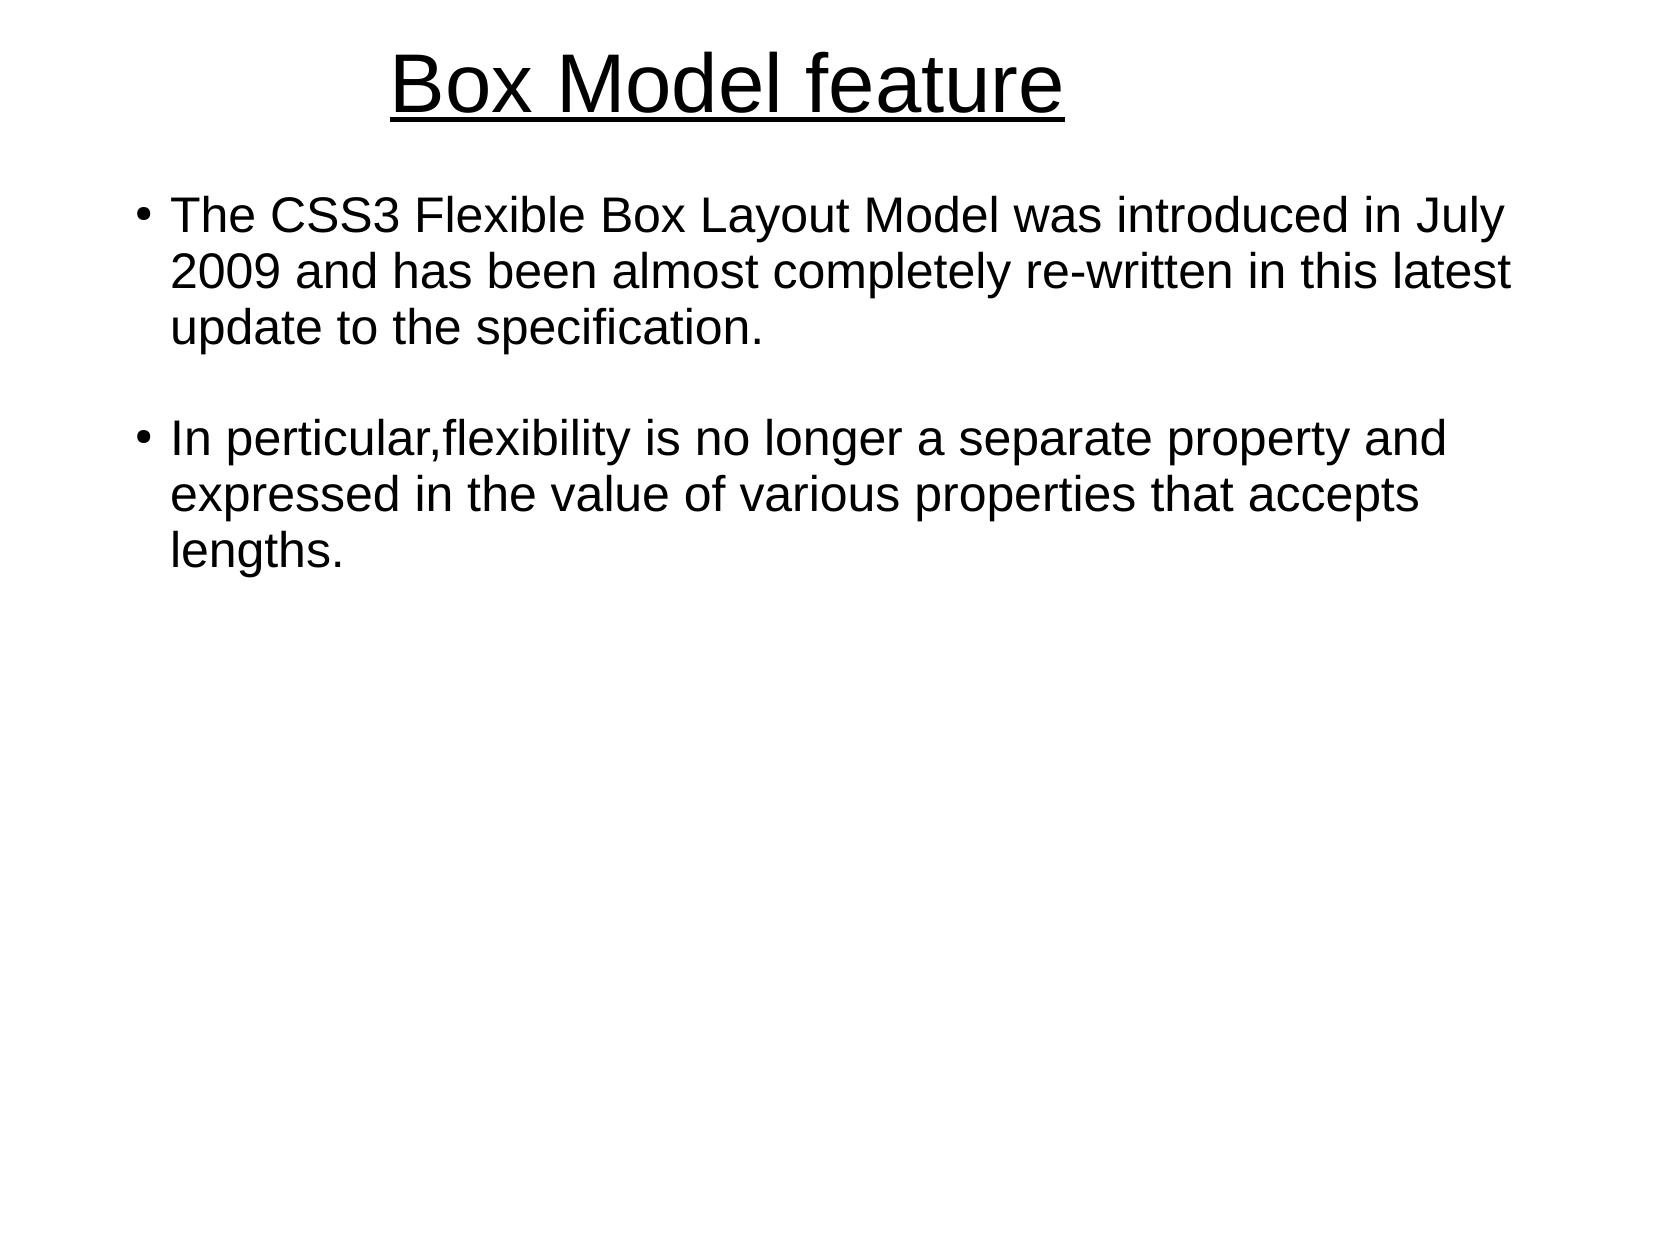

Box Model feature
The CSS3 Flexible Box Layout Model was introduced in July 2009 and has been almost completely re-written in this latest
update to the specification.
In perticular,flexibility is no longer a separate property and expressed in the value of various properties that accepts lengths.